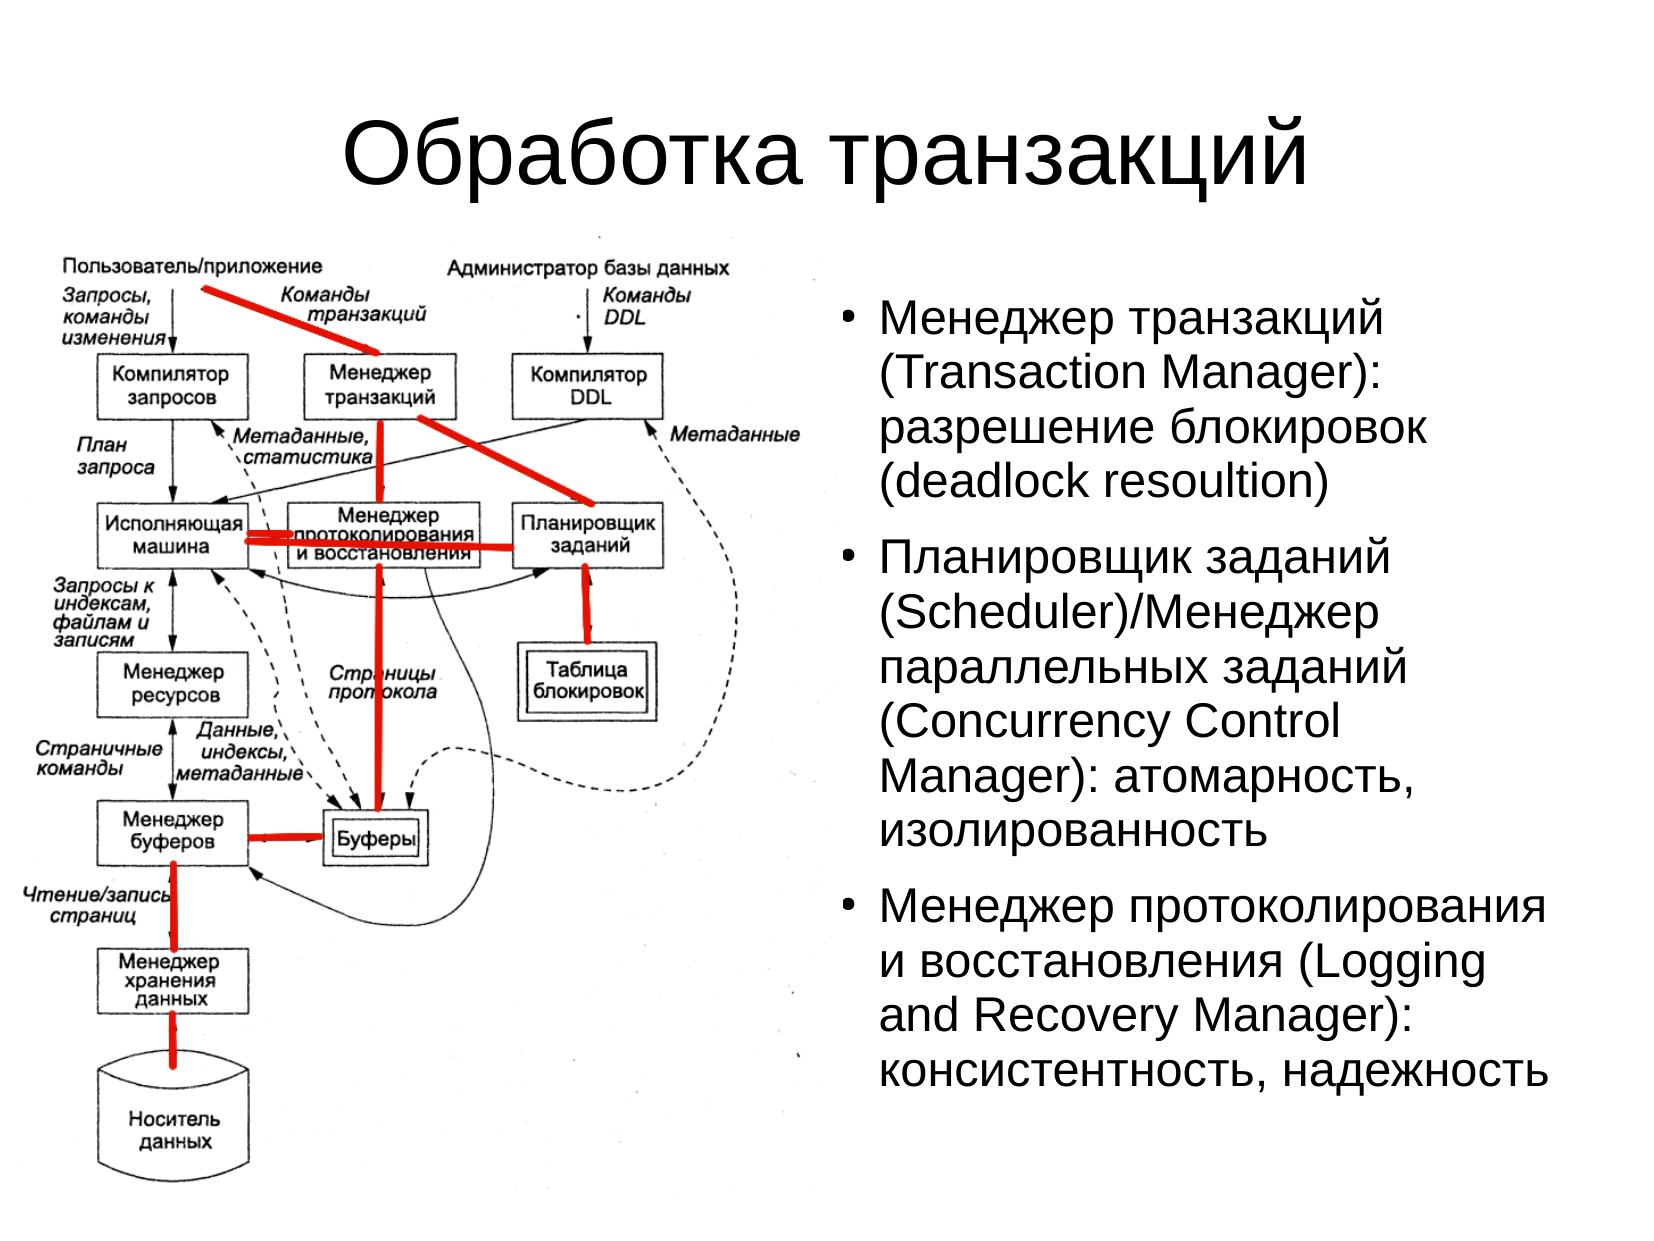

# Обработка транзакций
Менеджер транзакций (Transaction Manager): разрешение блокировок (deadlock resoultion)
Планировщик заданий (Scheduler)/Менеджер параллельных заданий (Concurrency Control Manager): атомарность, изолированность
Менеджер протоколирования и восстановления (Logging and Recovery Manager): консистентность, надежность